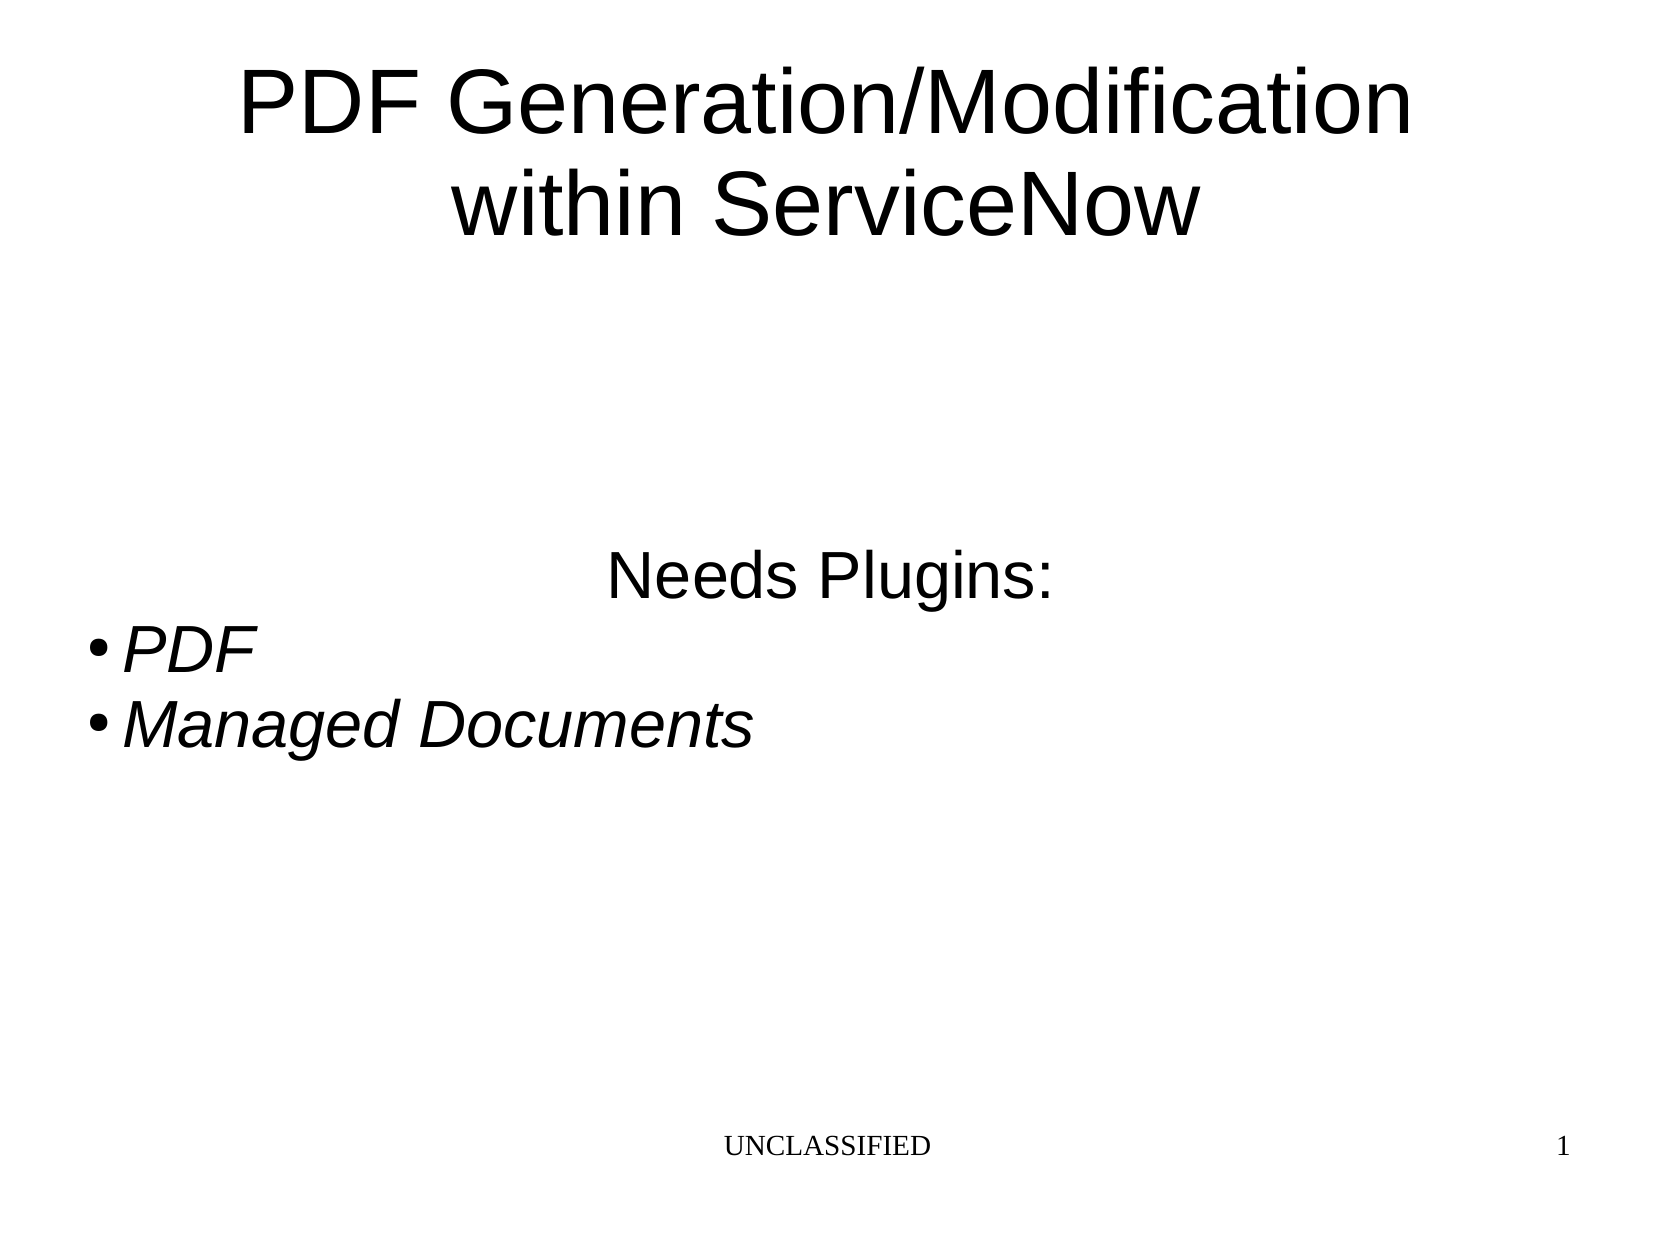

# PDF Generation/Modification within ServiceNow
Needs Plugins:
PDF
Managed Documents
UNCLASSIFIED
1